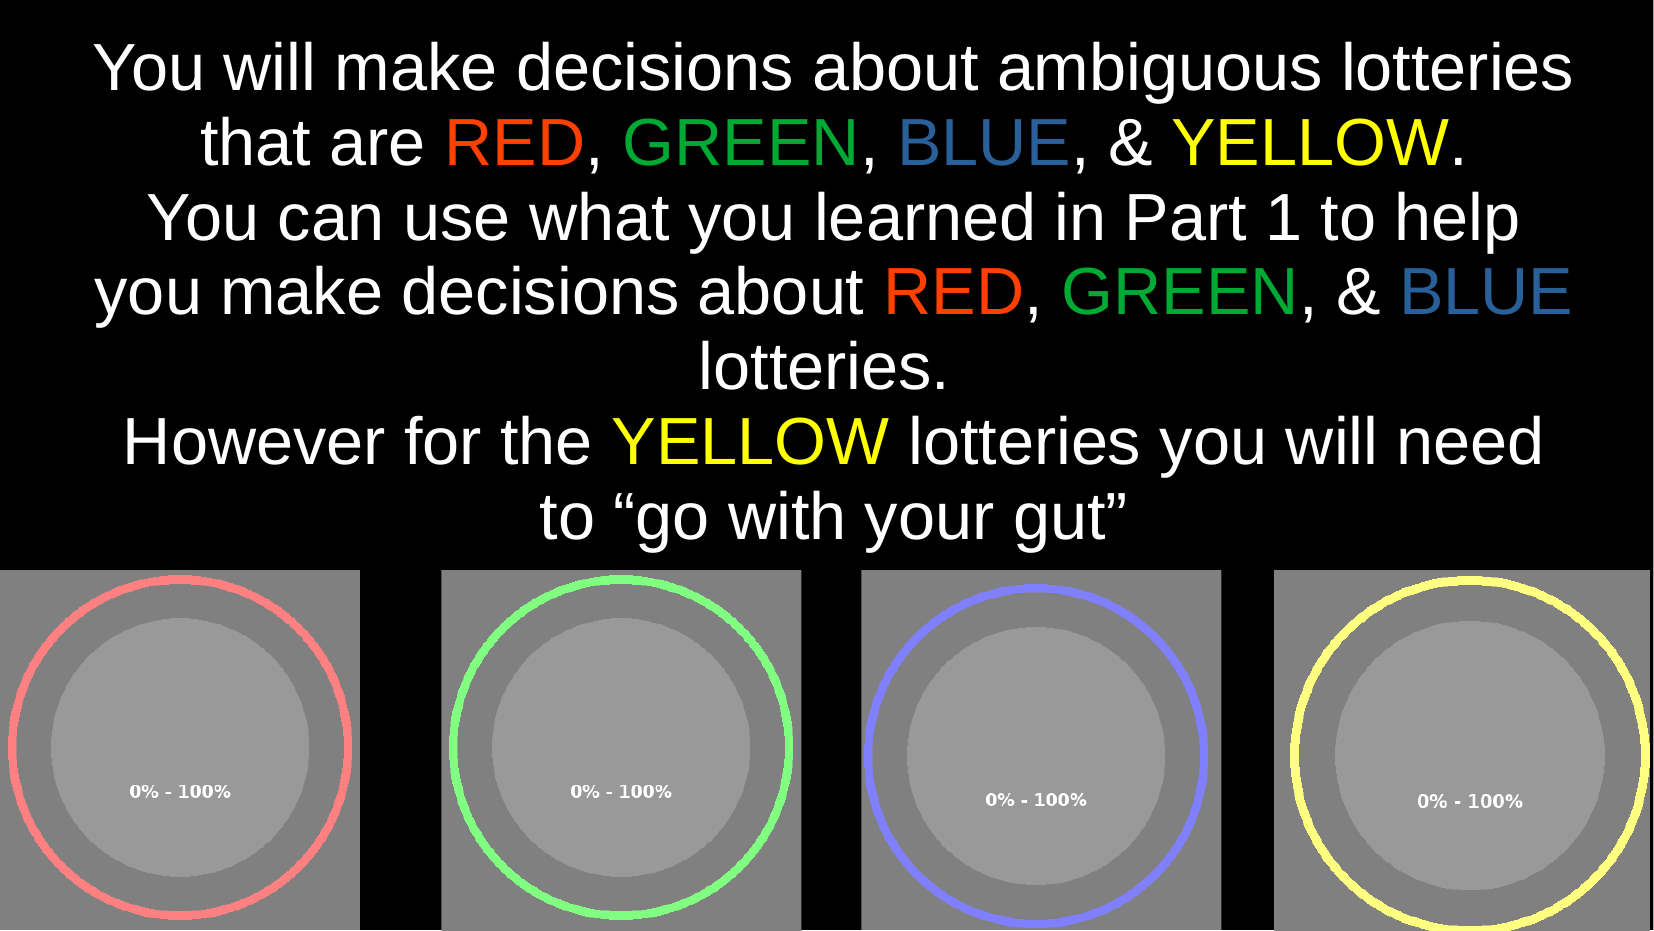

# You will make decisions about ambiguous lotteries that are RED, GREEN, BLUE, & YELLOW.
You can use what you learned in Part 1 to help you make decisions about RED, GREEN, & BLUE lotteries.
However for the YELLOW lotteries you will need to “go with your gut”